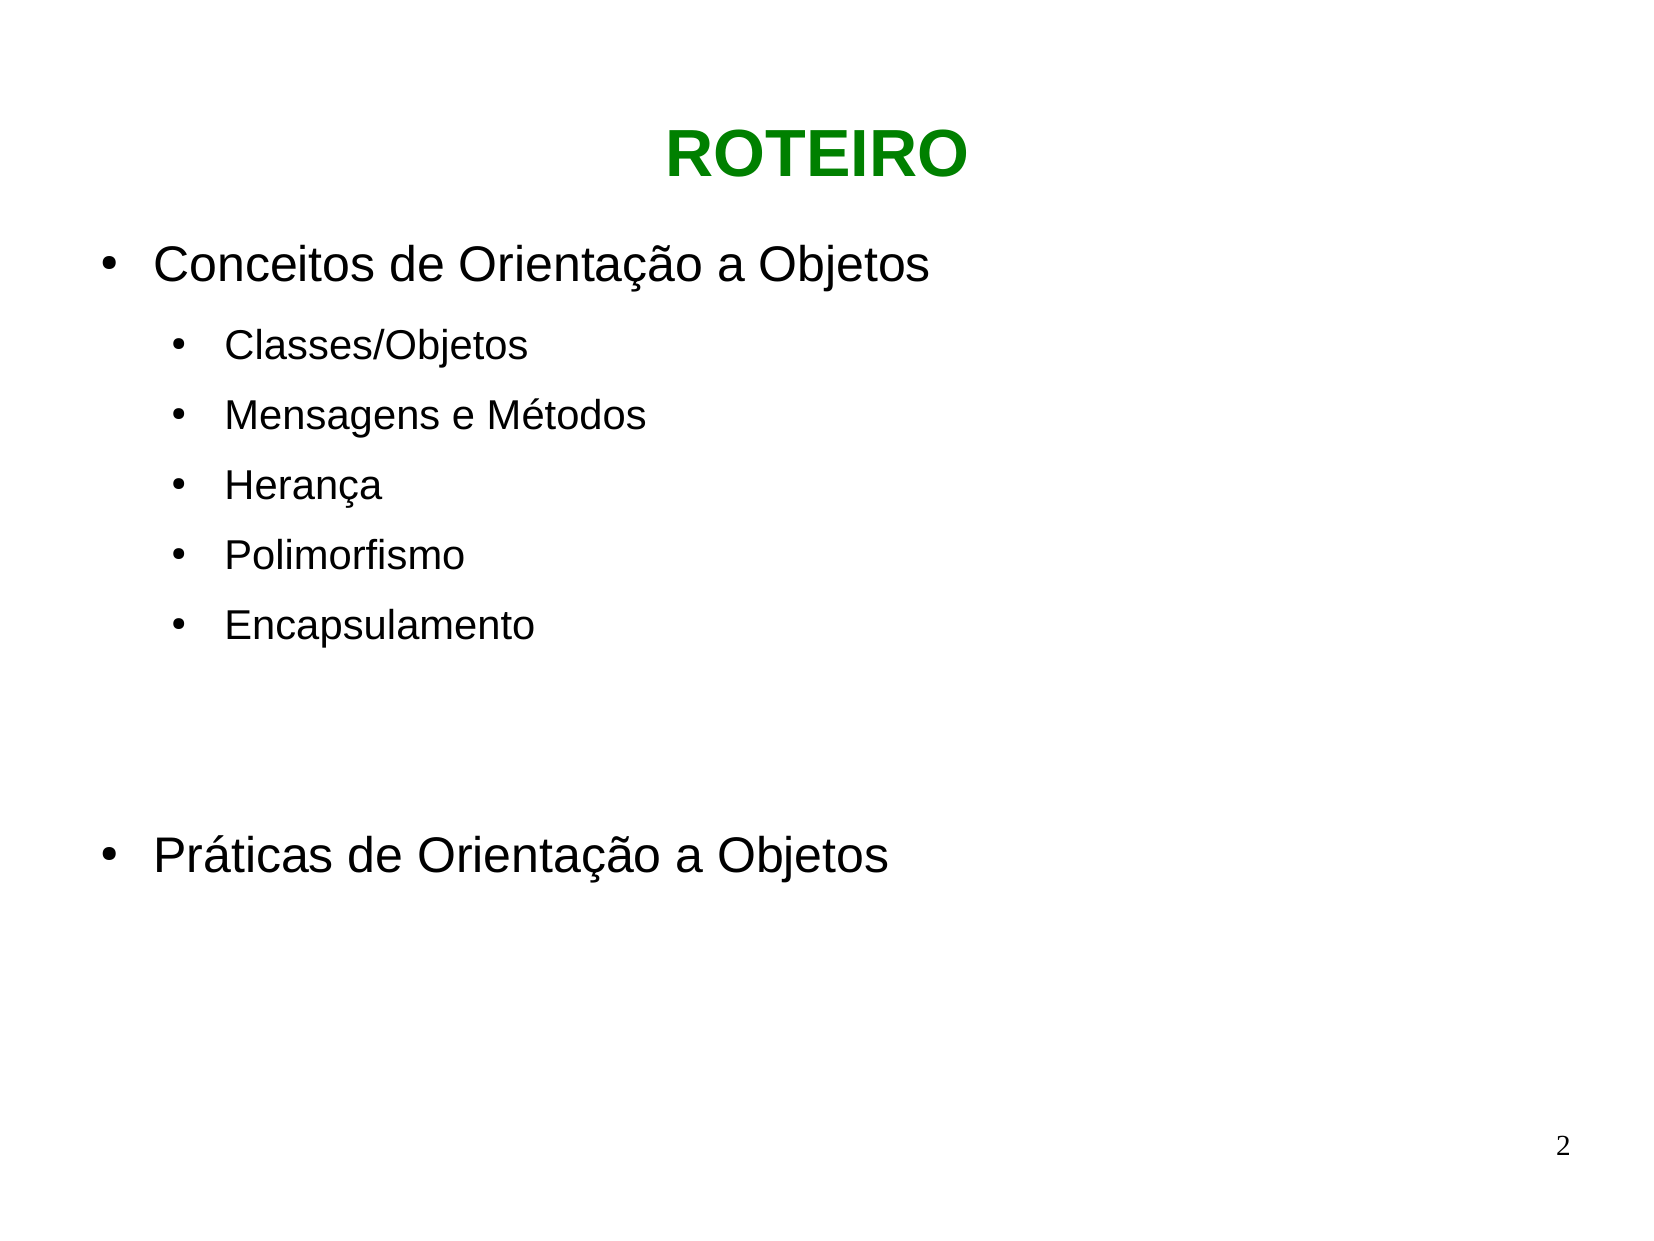

# ROTEIRO
Conceitos de Orientação a Objetos
Classes/Objetos
Mensagens e Métodos
Herança
Polimorfismo
Encapsulamento
Práticas de Orientação a Objetos
2